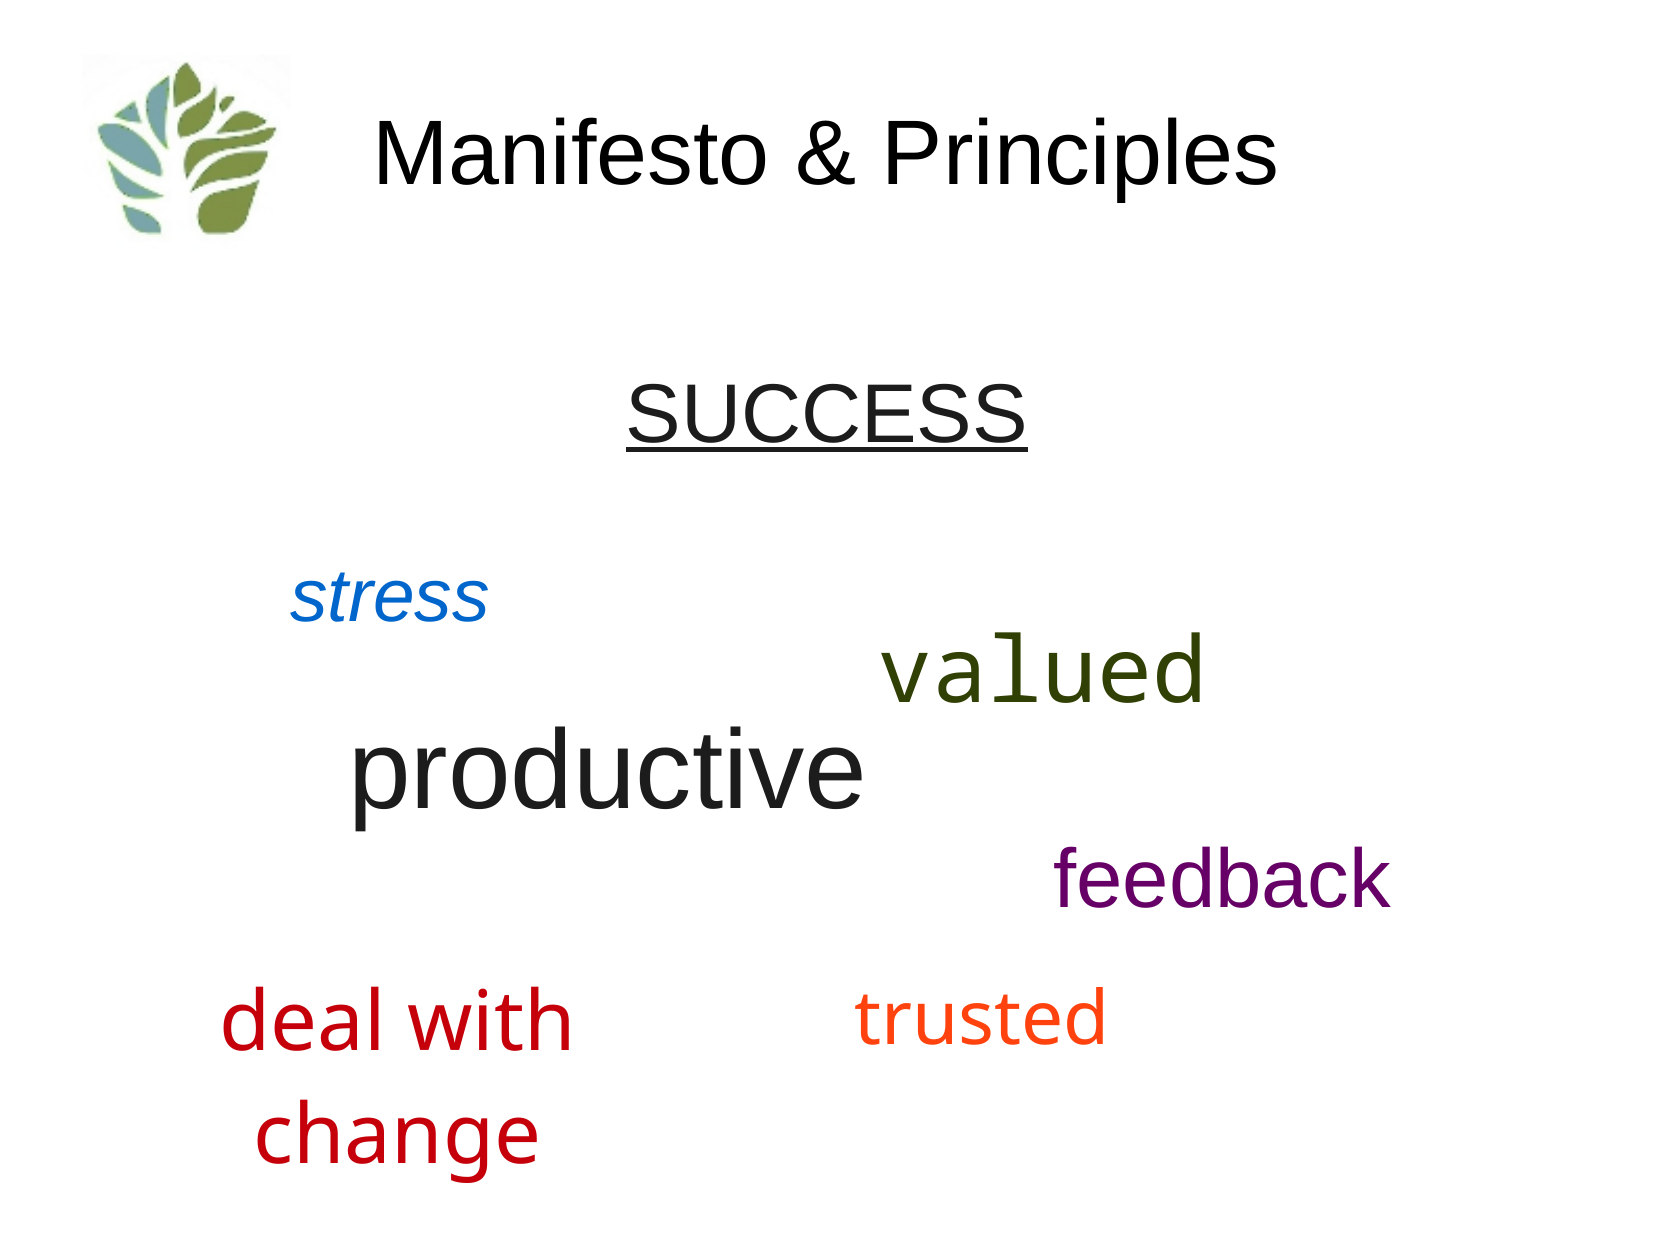

# Manifesto & Principles
SUCCESS
stress
valued
productive
feedback
deal with change
trusted